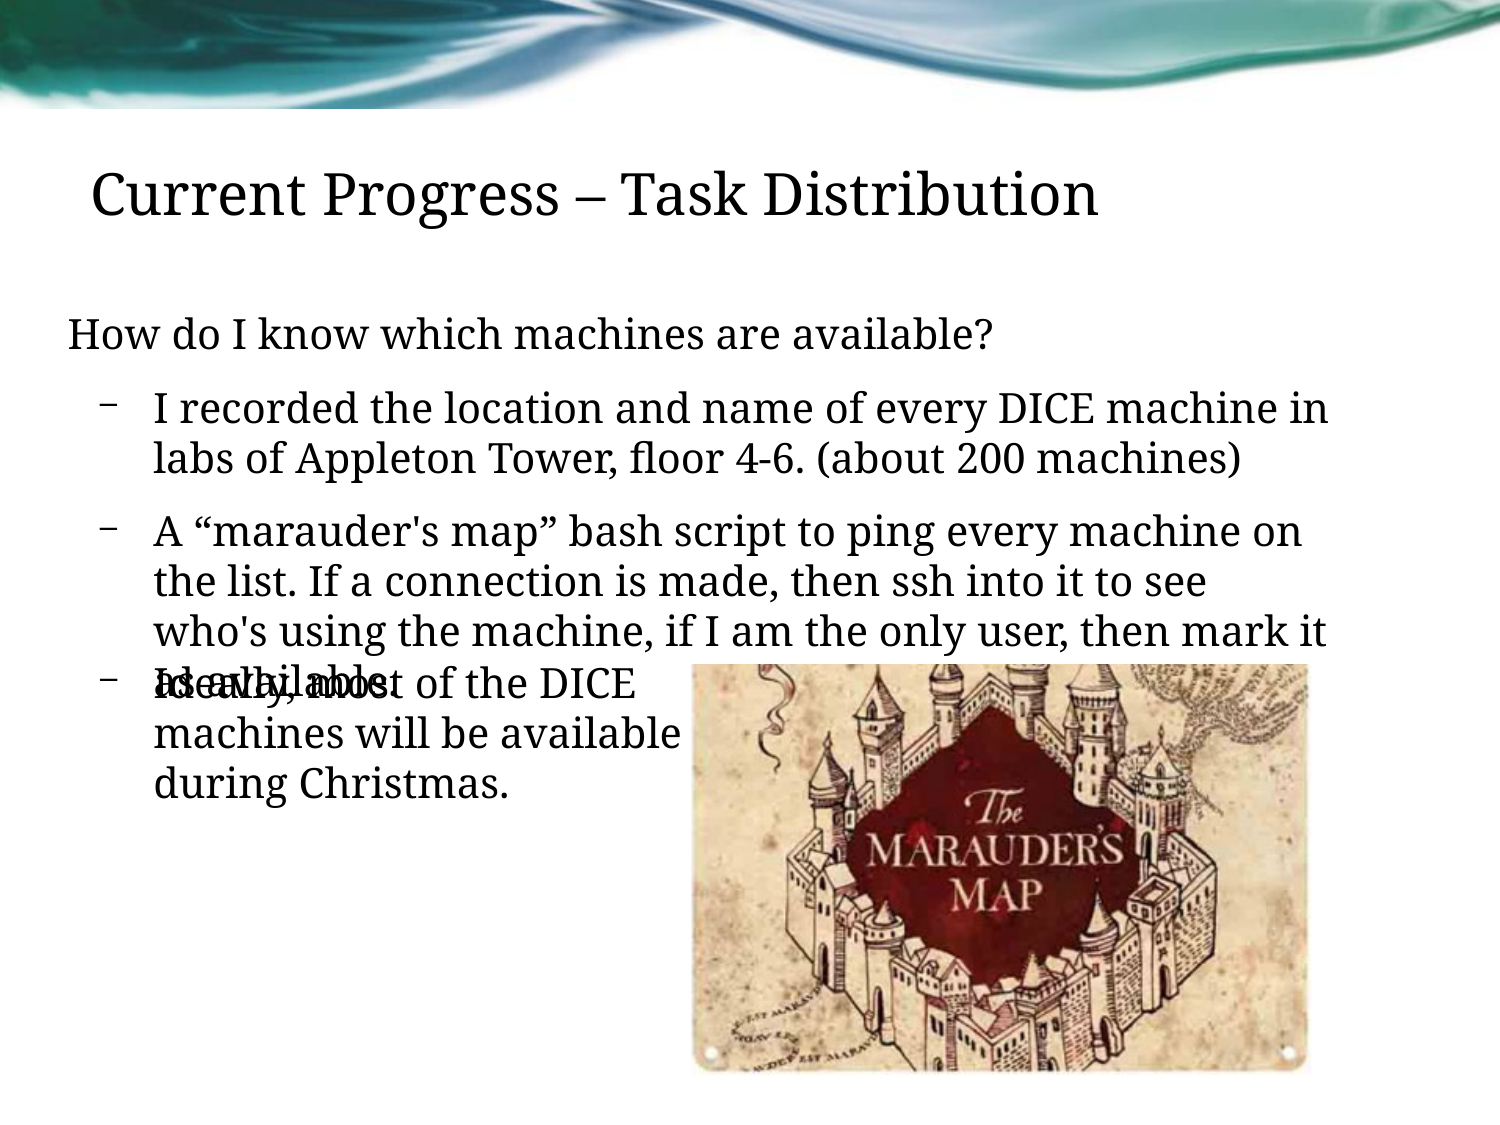

# Current Progress – Task Distribution
How do I know which machines are available?
I recorded the location and name of every DICE machine in labs of Appleton Tower, floor 4-6. (about 200 machines)
A “marauder's map” bash script to ping every machine on the list. If a connection is made, then ssh into it to see who's using the machine, if I am the only user, then mark it as available.
Ideally, most of the DICE machines will be available during Christmas.